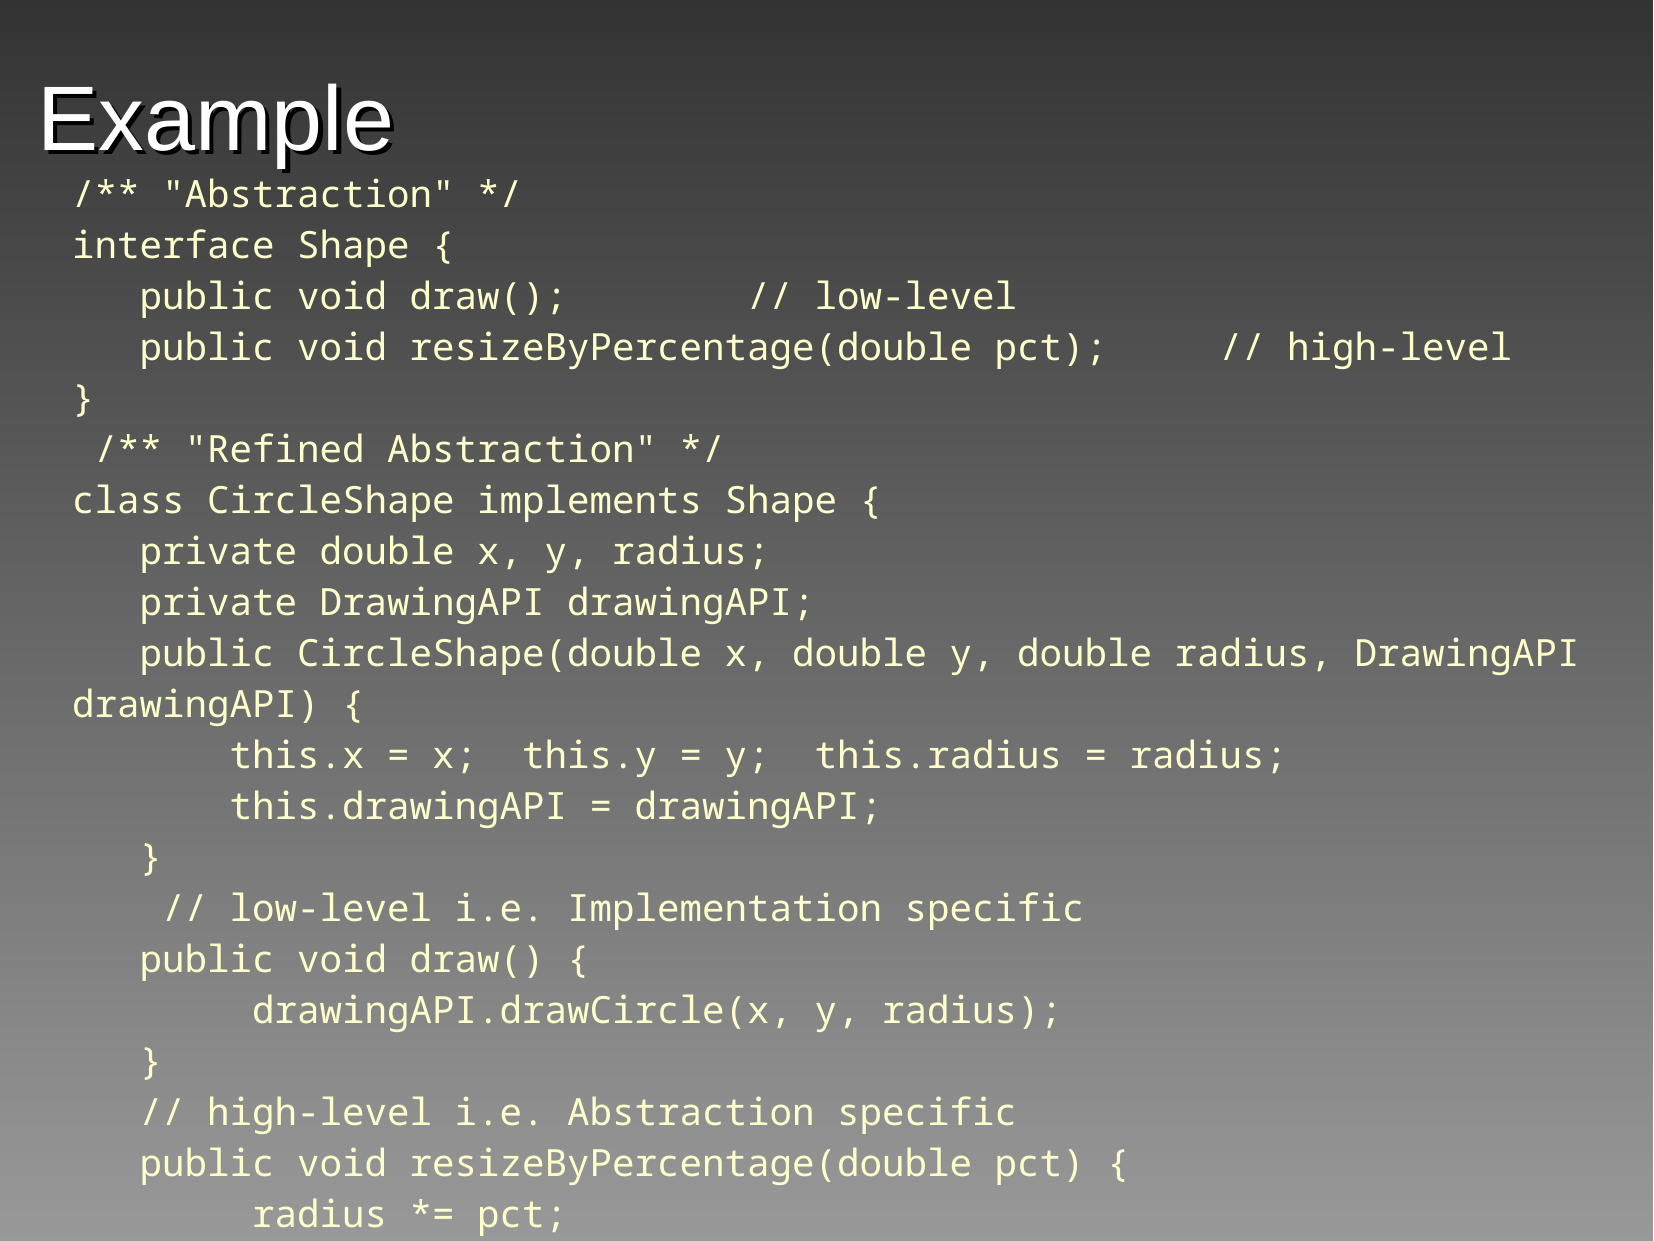

# Example
/** "Abstraction" */
interface Shape {
 public void draw(); // low-level
 public void resizeByPercentage(double pct); // high-level
}
 /** "Refined Abstraction" */
class CircleShape implements Shape {
 private double x, y, radius;
 private DrawingAPI drawingAPI;
 public CircleShape(double x, double y, double radius, DrawingAPI drawingAPI) {
 this.x = x; this.y = y; this.radius = radius;
 this.drawingAPI = drawingAPI;
 }
 // low-level i.e. Implementation specific
 public void draw() {
 drawingAPI.drawCircle(x, y, radius);
 }
 // high-level i.e. Abstraction specific
 public void resizeByPercentage(double pct) {
 radius *= pct;
 }
}